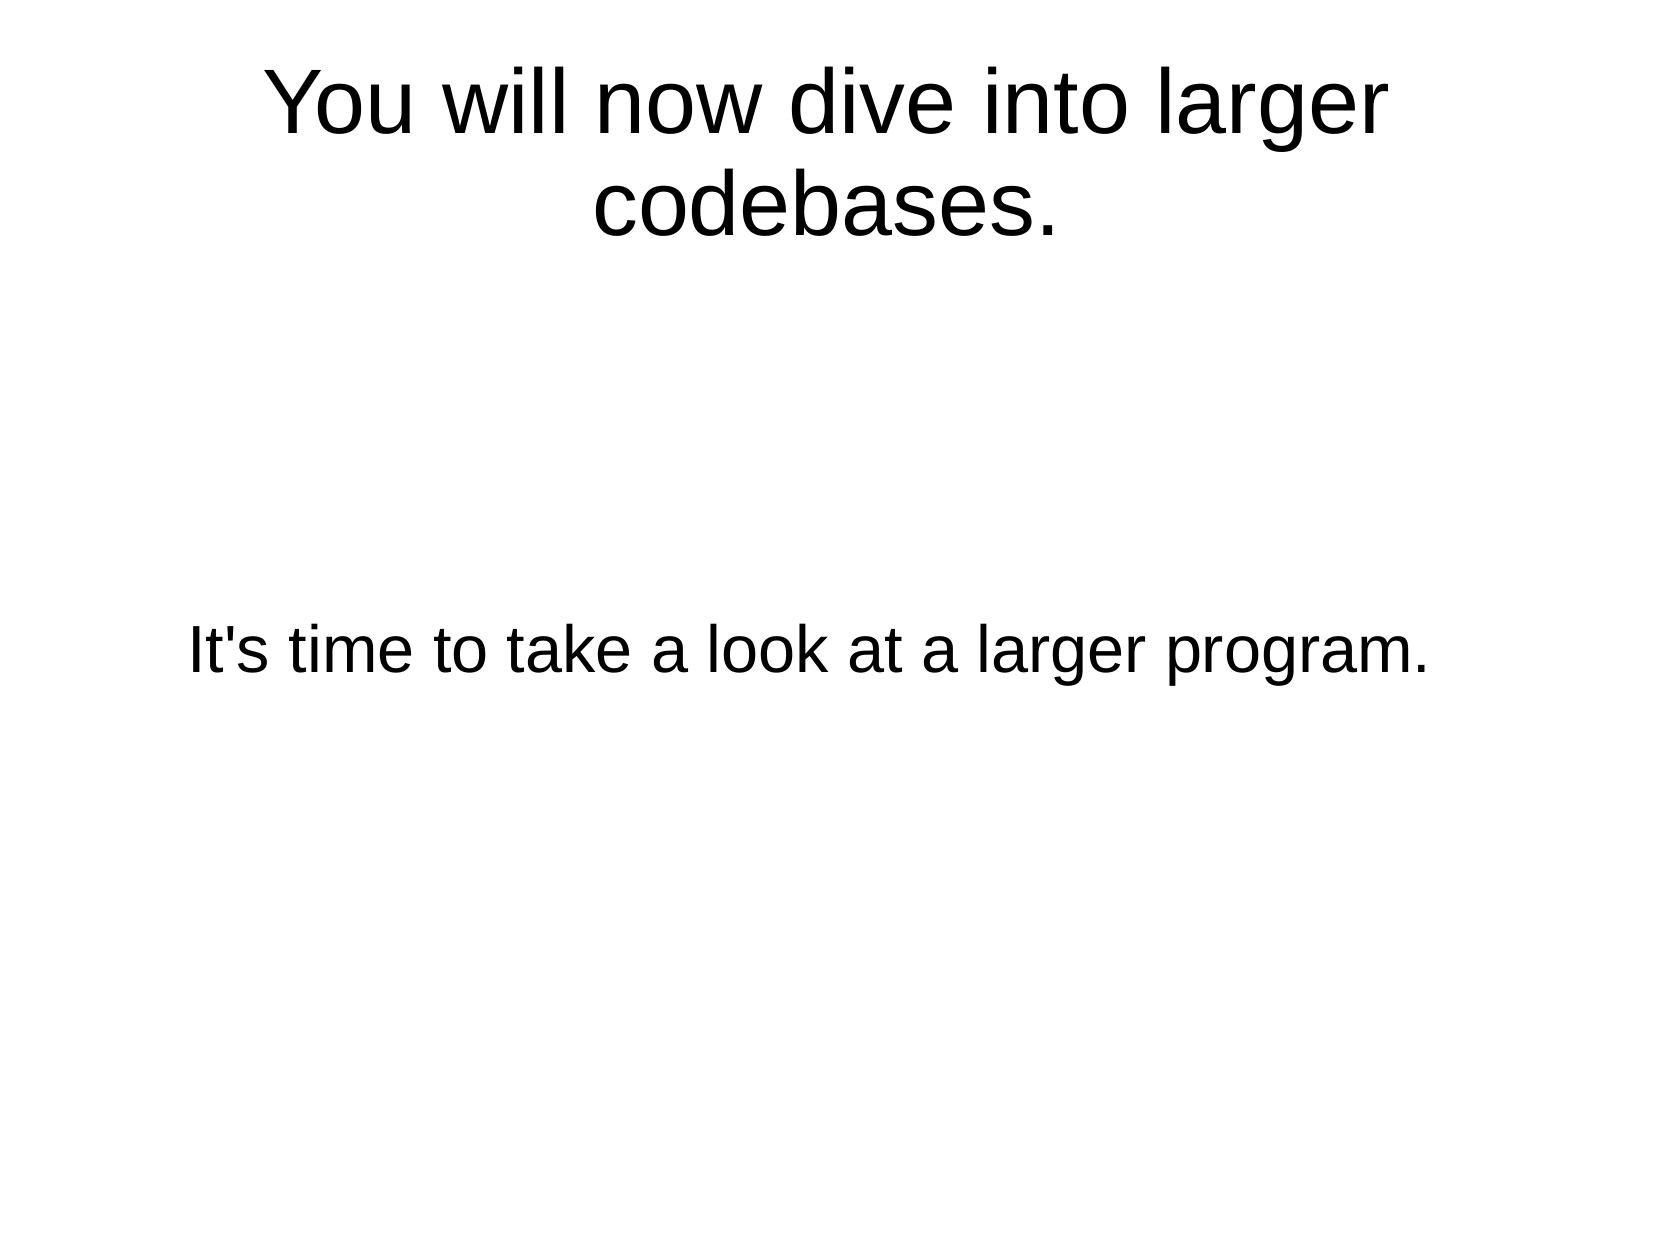

# You will now dive into larger codebases.
It's time to take a look at a larger program.